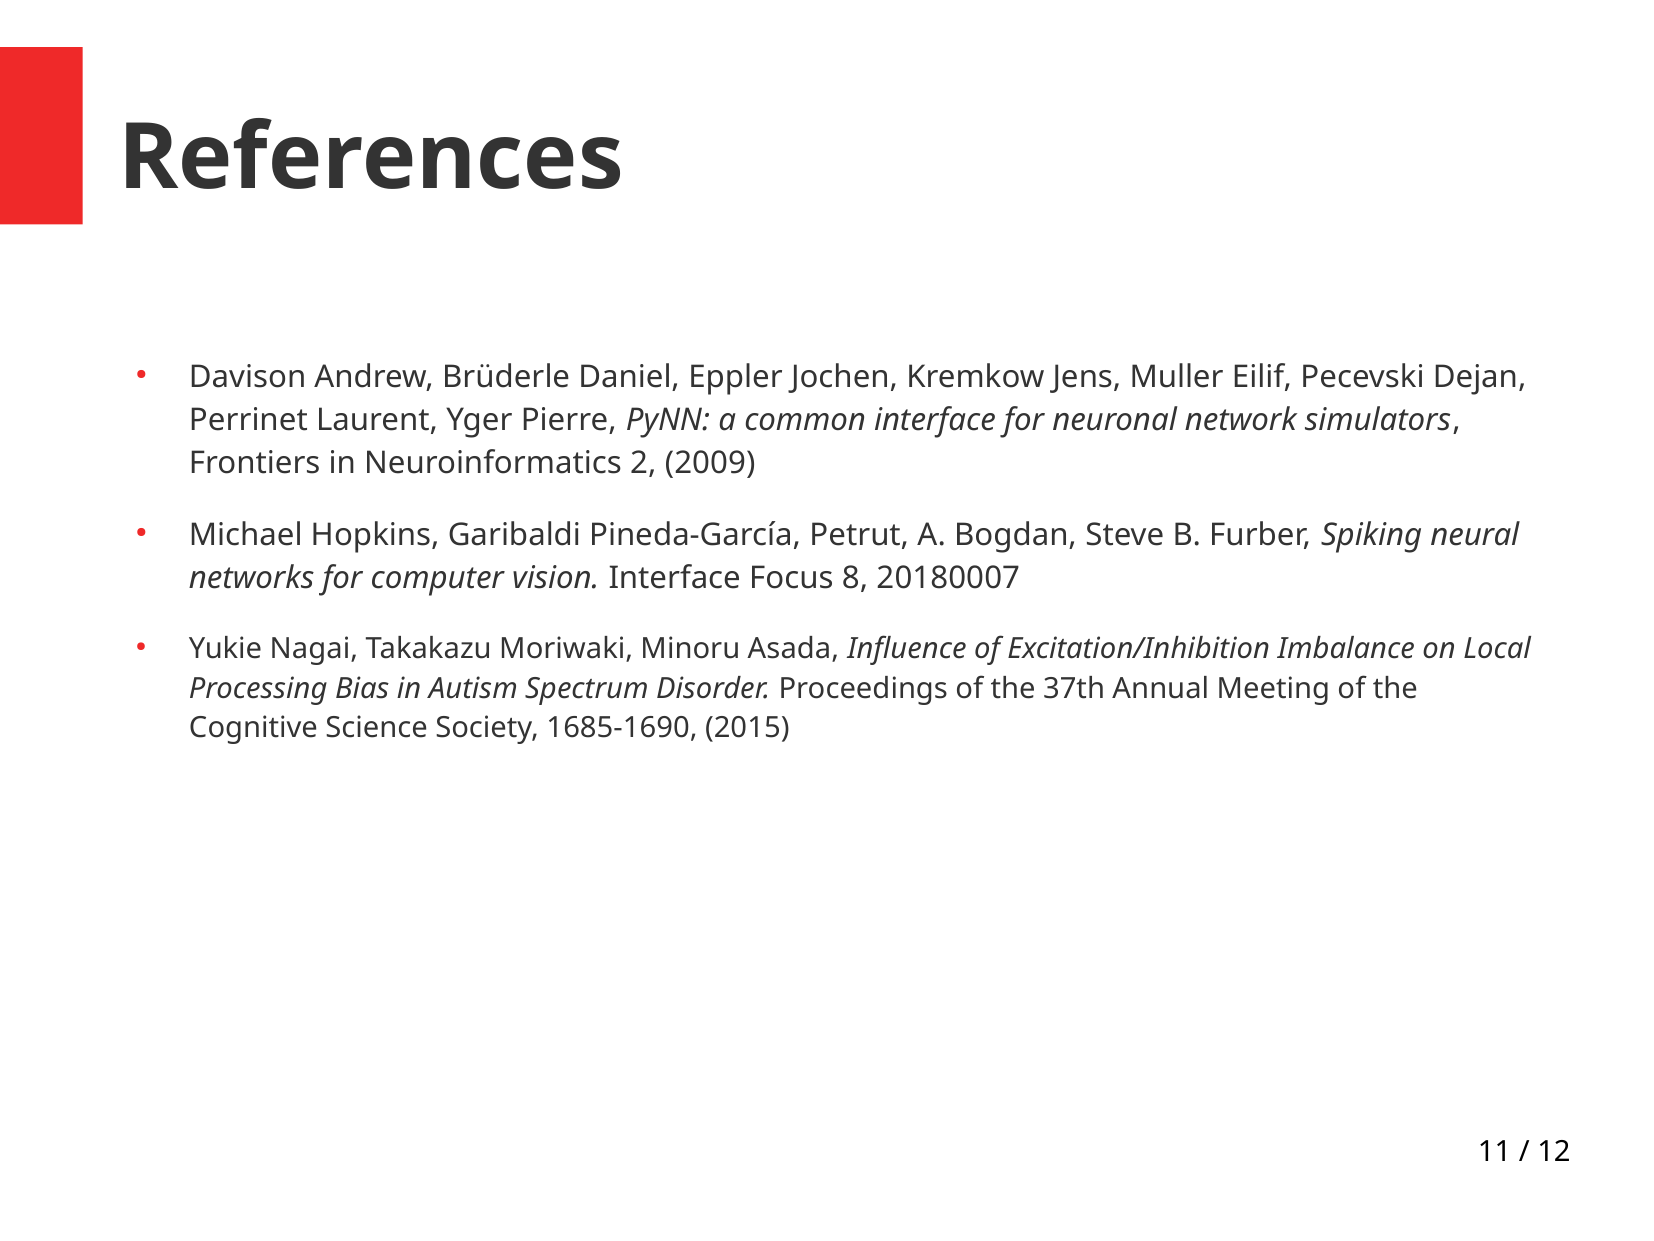

# References
Davison Andrew, Brüderle Daniel, Eppler Jochen, Kremkow Jens, Muller Eilif, Pecevski Dejan, Perrinet Laurent, Yger Pierre, PyNN: a common interface for neuronal network simulators, Frontiers in Neuroinformatics 2, (2009)
Michael Hopkins, Garibaldi Pineda-Garcı́a, Petrut, A. Bogdan, Steve B. Furber, Spiking neural networks for computer vision. Interface Focus 8, 20180007
Yukie Nagai, Takakazu Moriwaki, Minoru Asada, Influence of Excitation/Inhibition Imbalance on Local Processing Bias in Autism Spectrum Disorder. Proceedings of the 37th Annual Meeting of the Cognitive Science Society, 1685-1690, (2015)
11